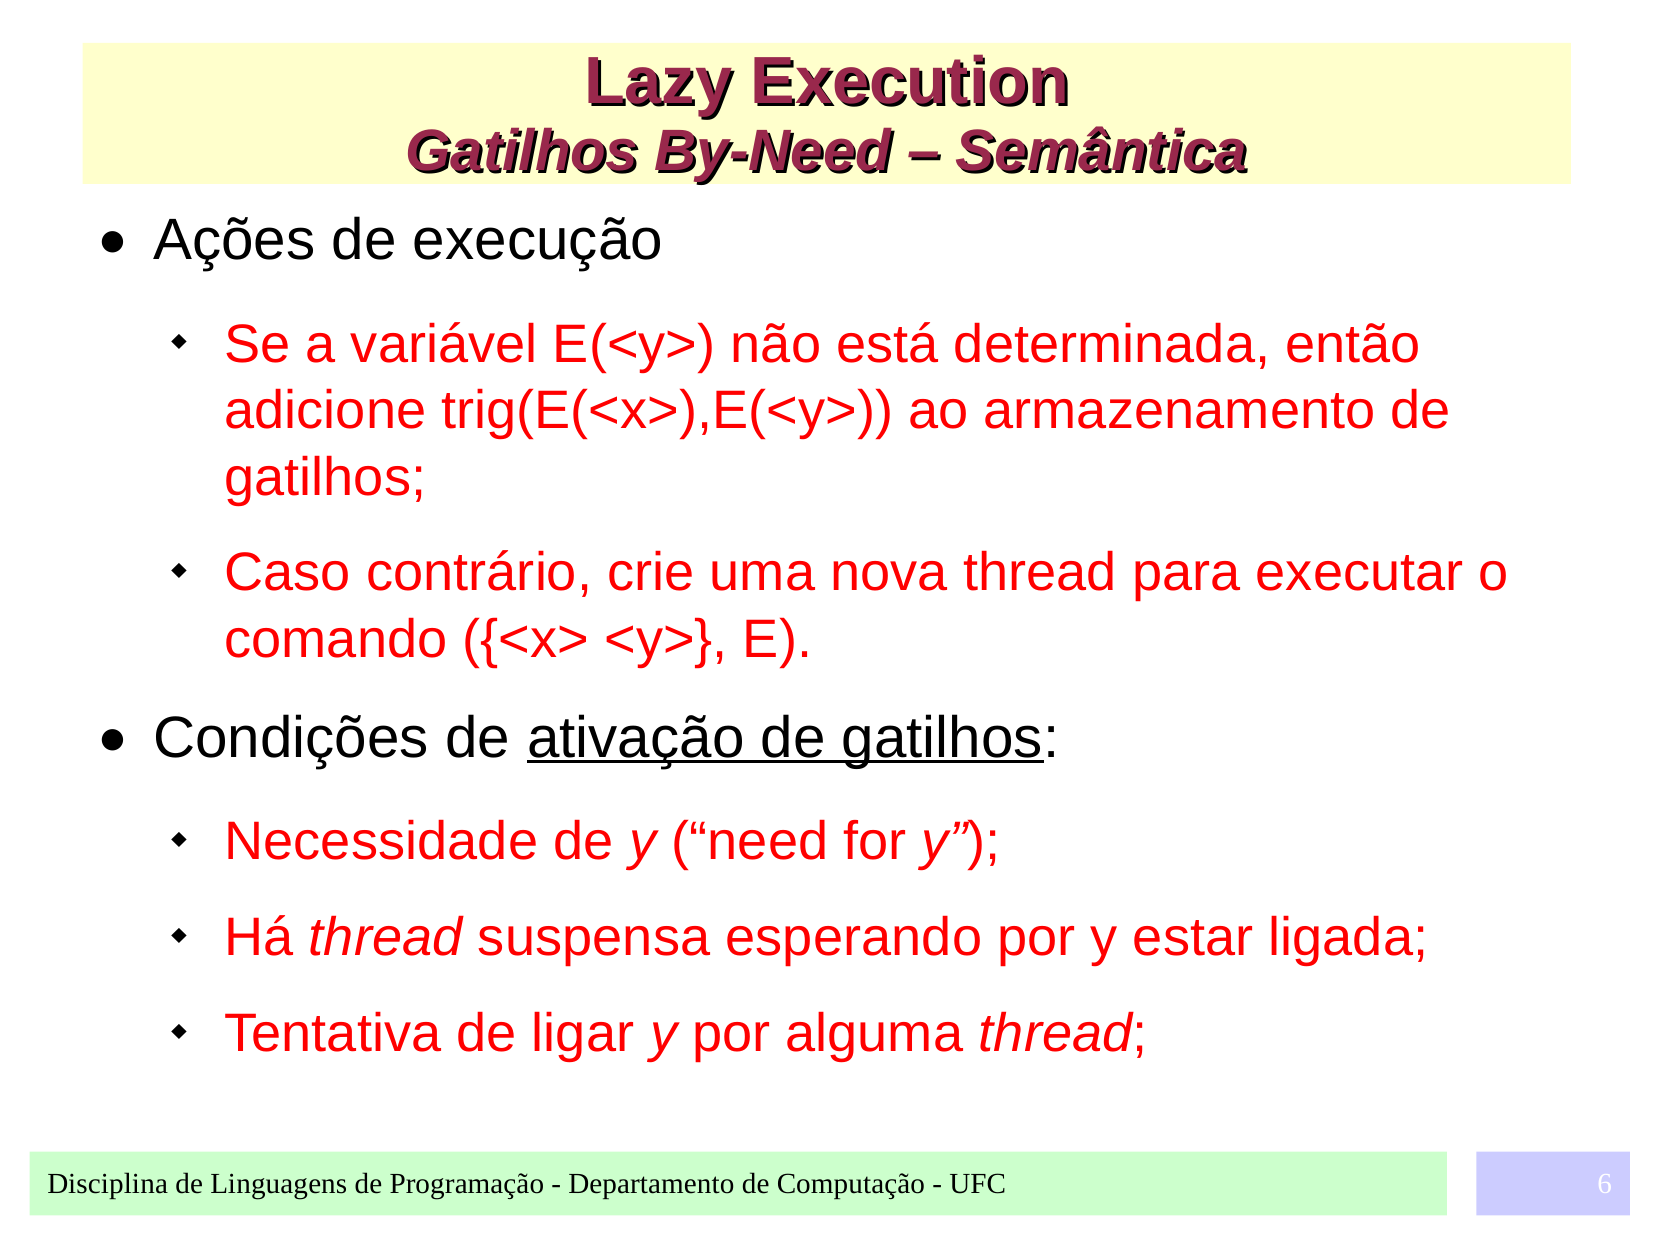

# Lazy Execution Gatilhos By-Need – Semântica
Ações de execução
Se a variável E(<y>) não está determinada, então adicione trig(E(<x>),E(<y>)) ao armazenamento de gatilhos;
Caso contrário, crie uma nova thread para executar o comando ({<x> <y>}, E).
Condições de ativação de gatilhos:
Necessidade de y (“need for y”);
Há thread suspensa esperando por y estar ligada;
Tentativa de ligar y por alguma thread;
Disciplina de Linguagens de Programação - Departamento de Computação - UFC
6